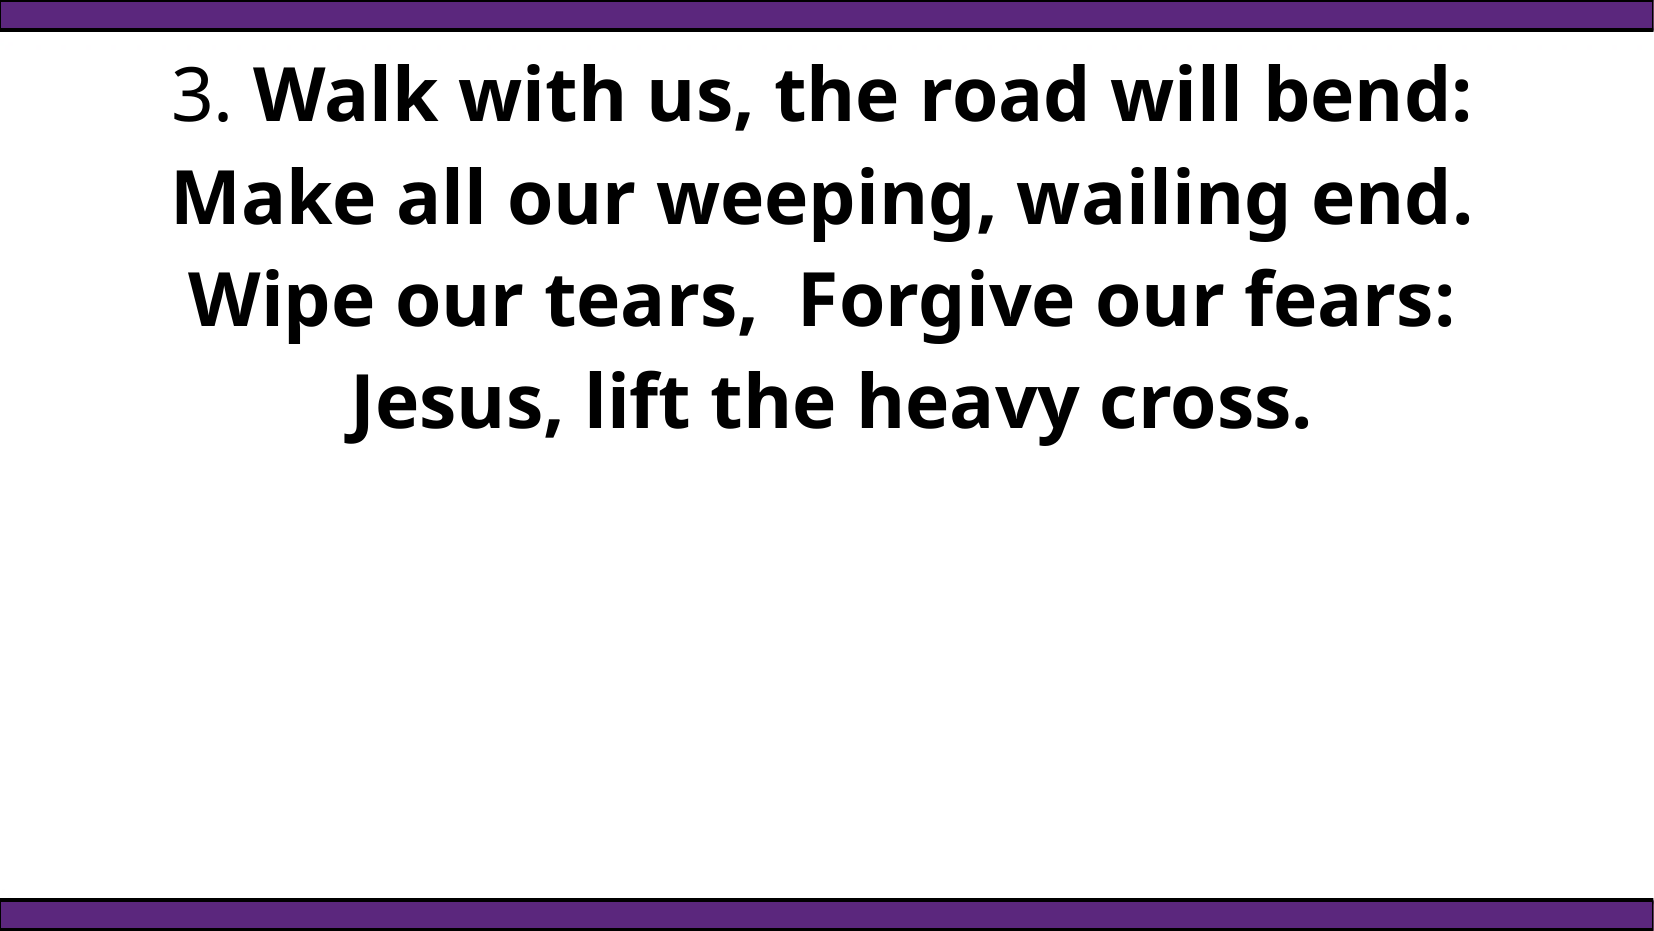

3. Walk with us, the road will bend:
Make all our weeping, wailing end.
Wipe our tears, Forgive our fears:
Jesus, lift the heavy cross.